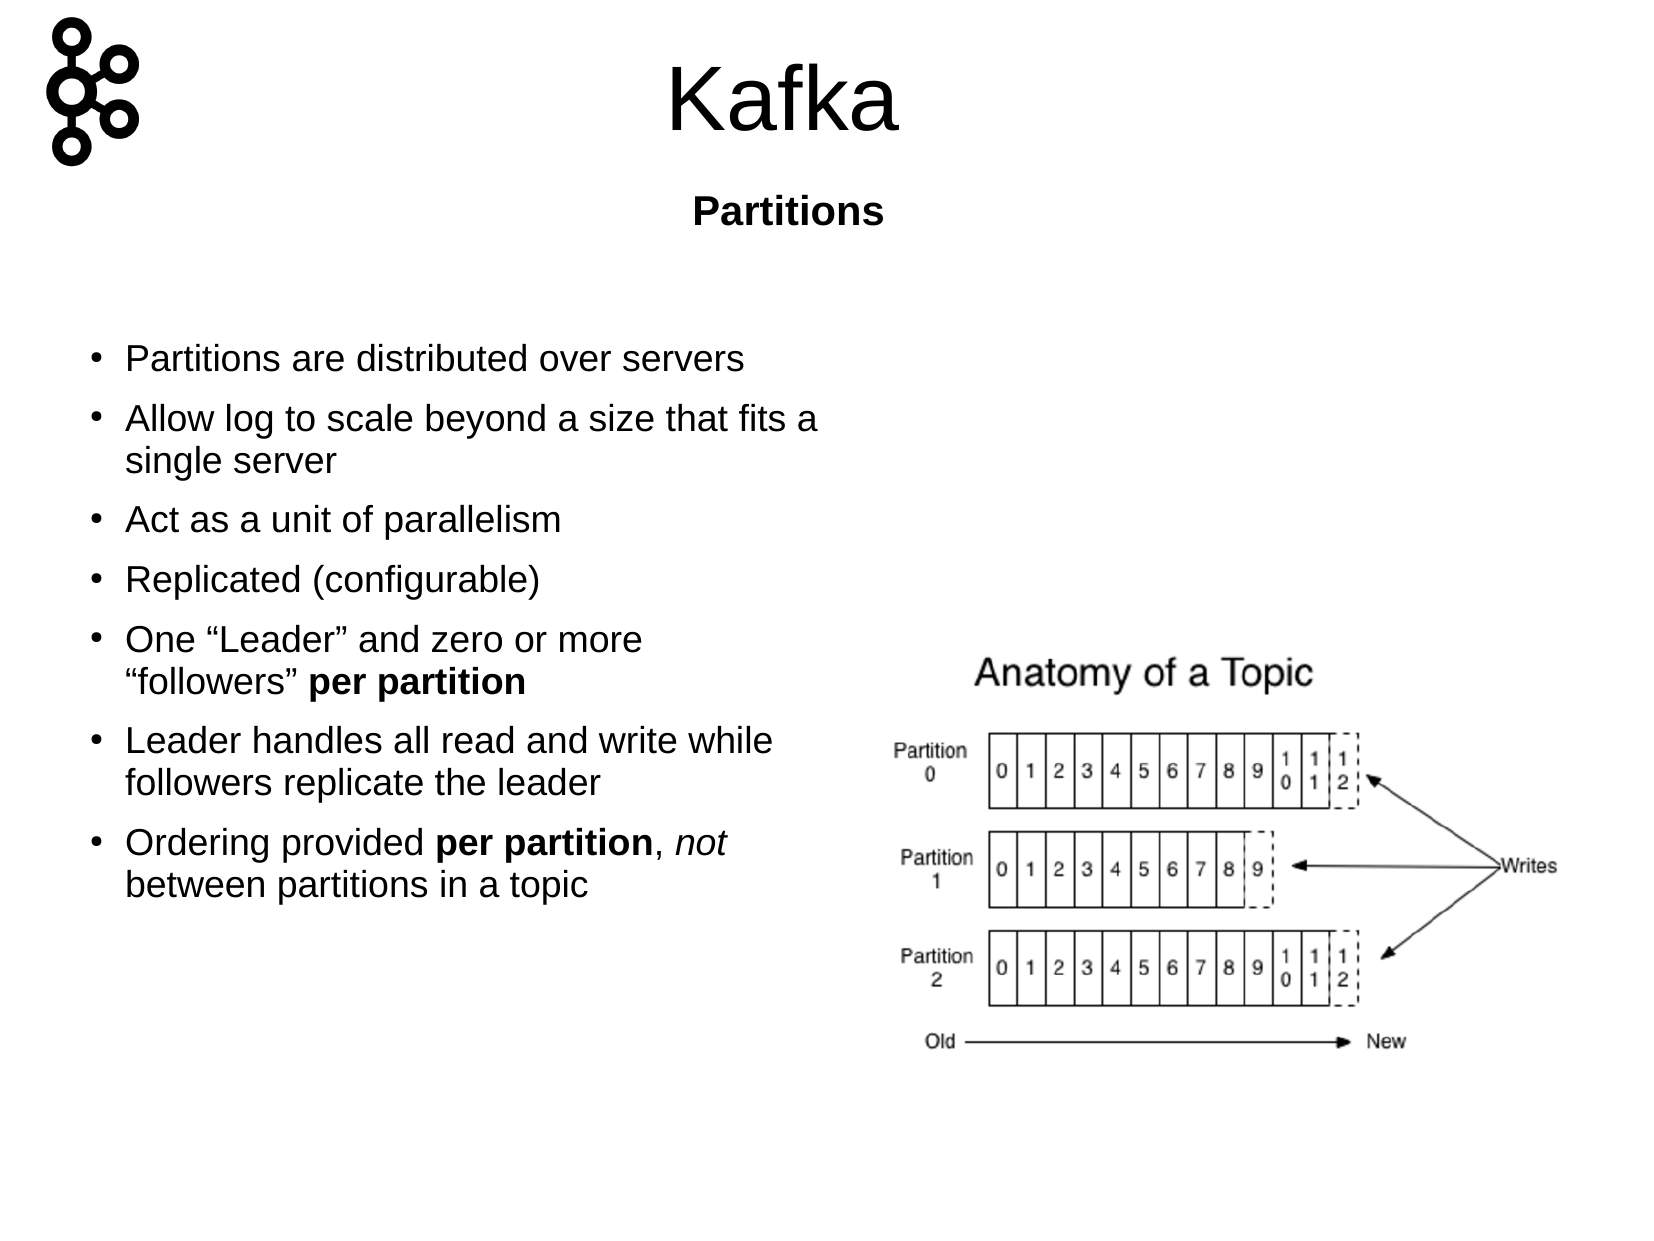

Kafka
Partitions
Partitions are distributed over servers
Allow log to scale beyond a size that fits a single server
Act as a unit of parallelism
Replicated (configurable)
One “Leader” and zero or more “followers” per partition
Leader handles all read and write while followers replicate the leader
Ordering provided per partition, not between partitions in a topic